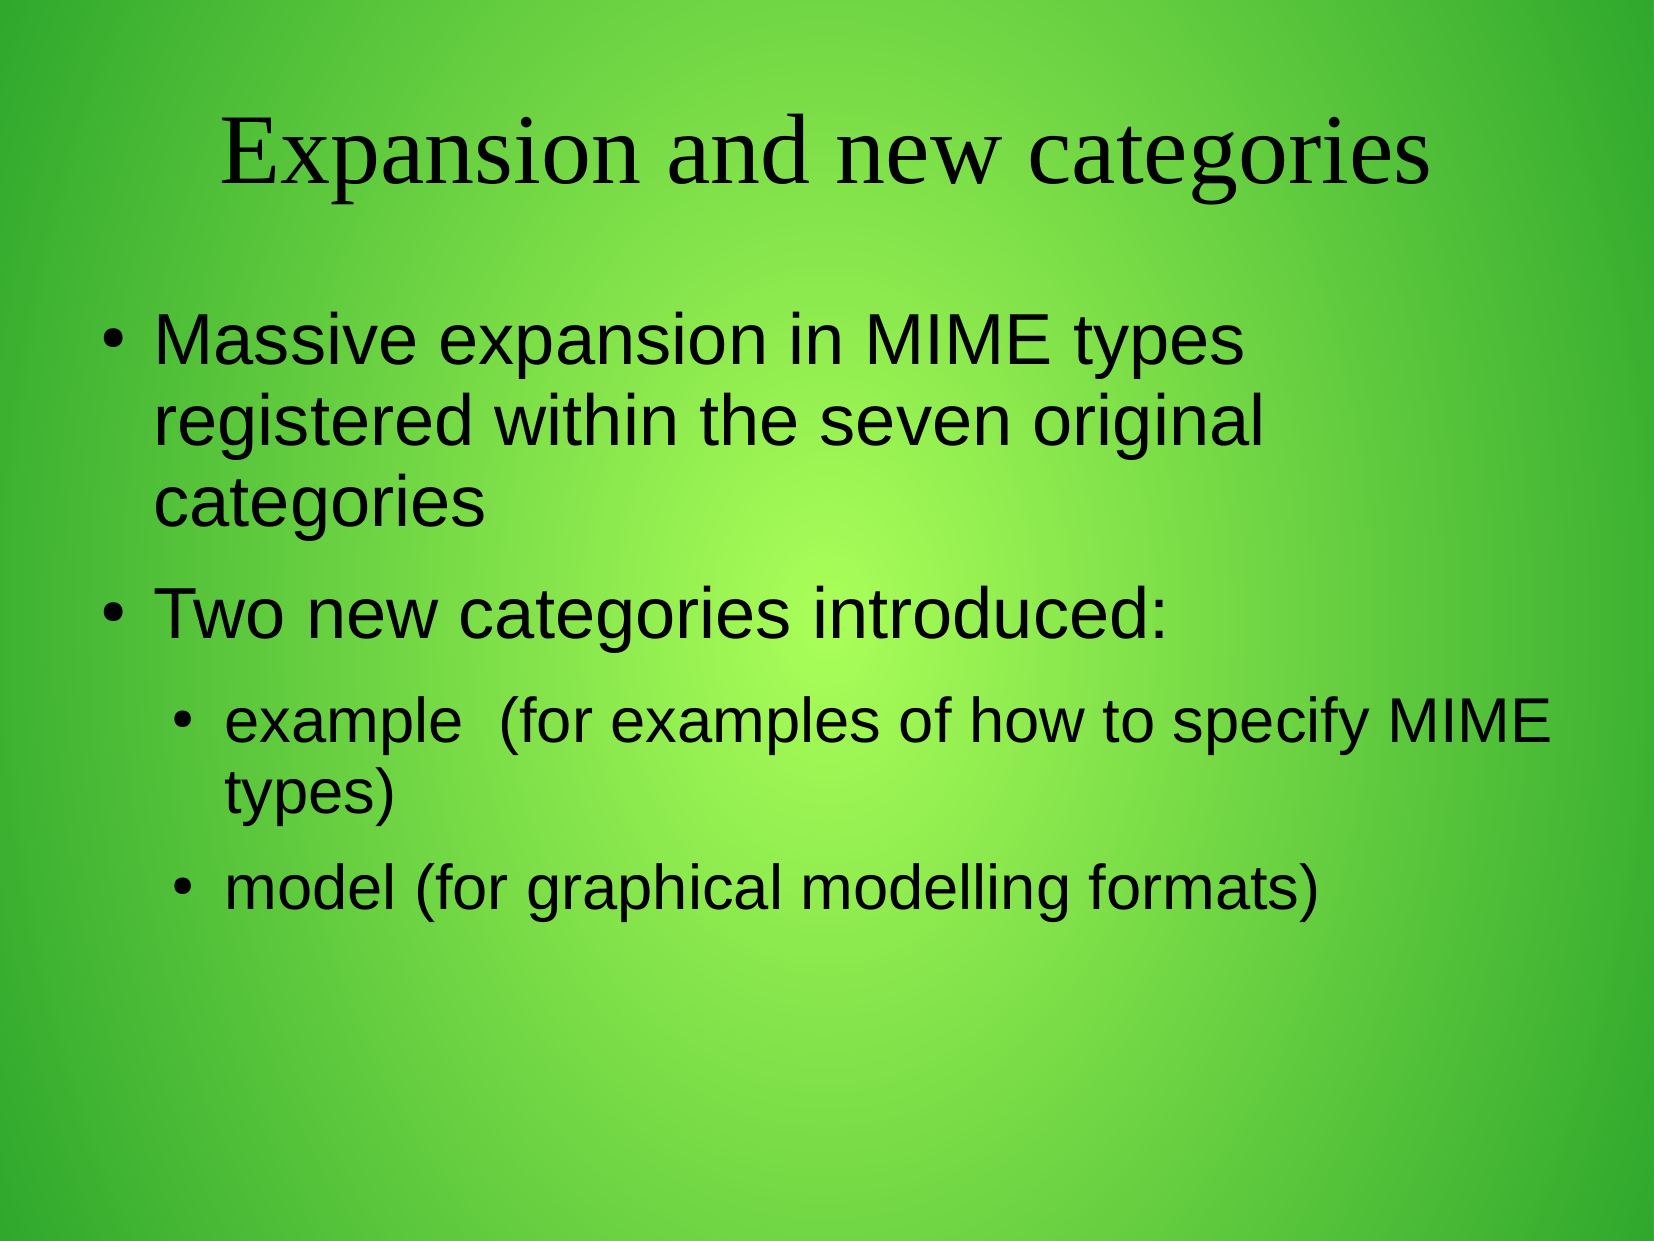

# Expansion and new categories
Massive expansion in MIME types registered within the seven original categories
Two new categories introduced:
example (for examples of how to specify MIME types)
model (for graphical modelling formats)